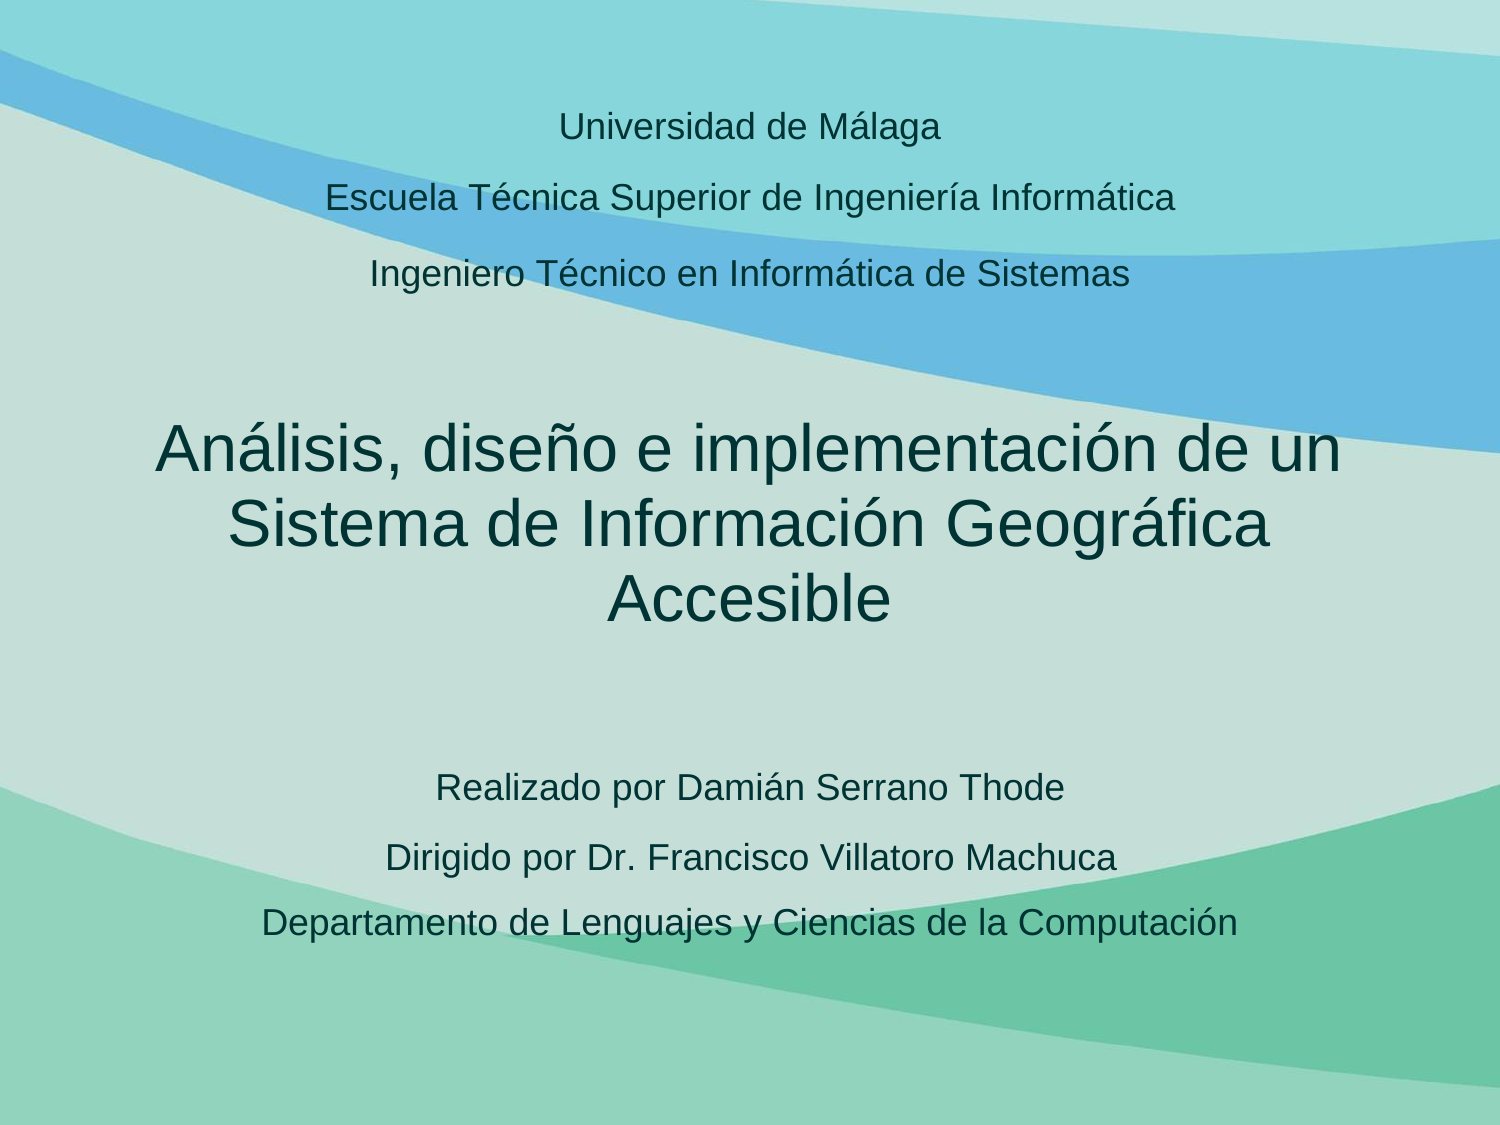

Universidad de Málaga
Escuela Técnica Superior de Ingeniería Informática
Ingeniero Técnico en Informática de Sistemas
# Análisis, diseño e implementación de un Sistema de Información Geográfica Accesible
Realizado por Damián Serrano Thode
Dirigido por Dr. Francisco Villatoro Machuca
Departamento de Lenguajes y Ciencias de la Computación